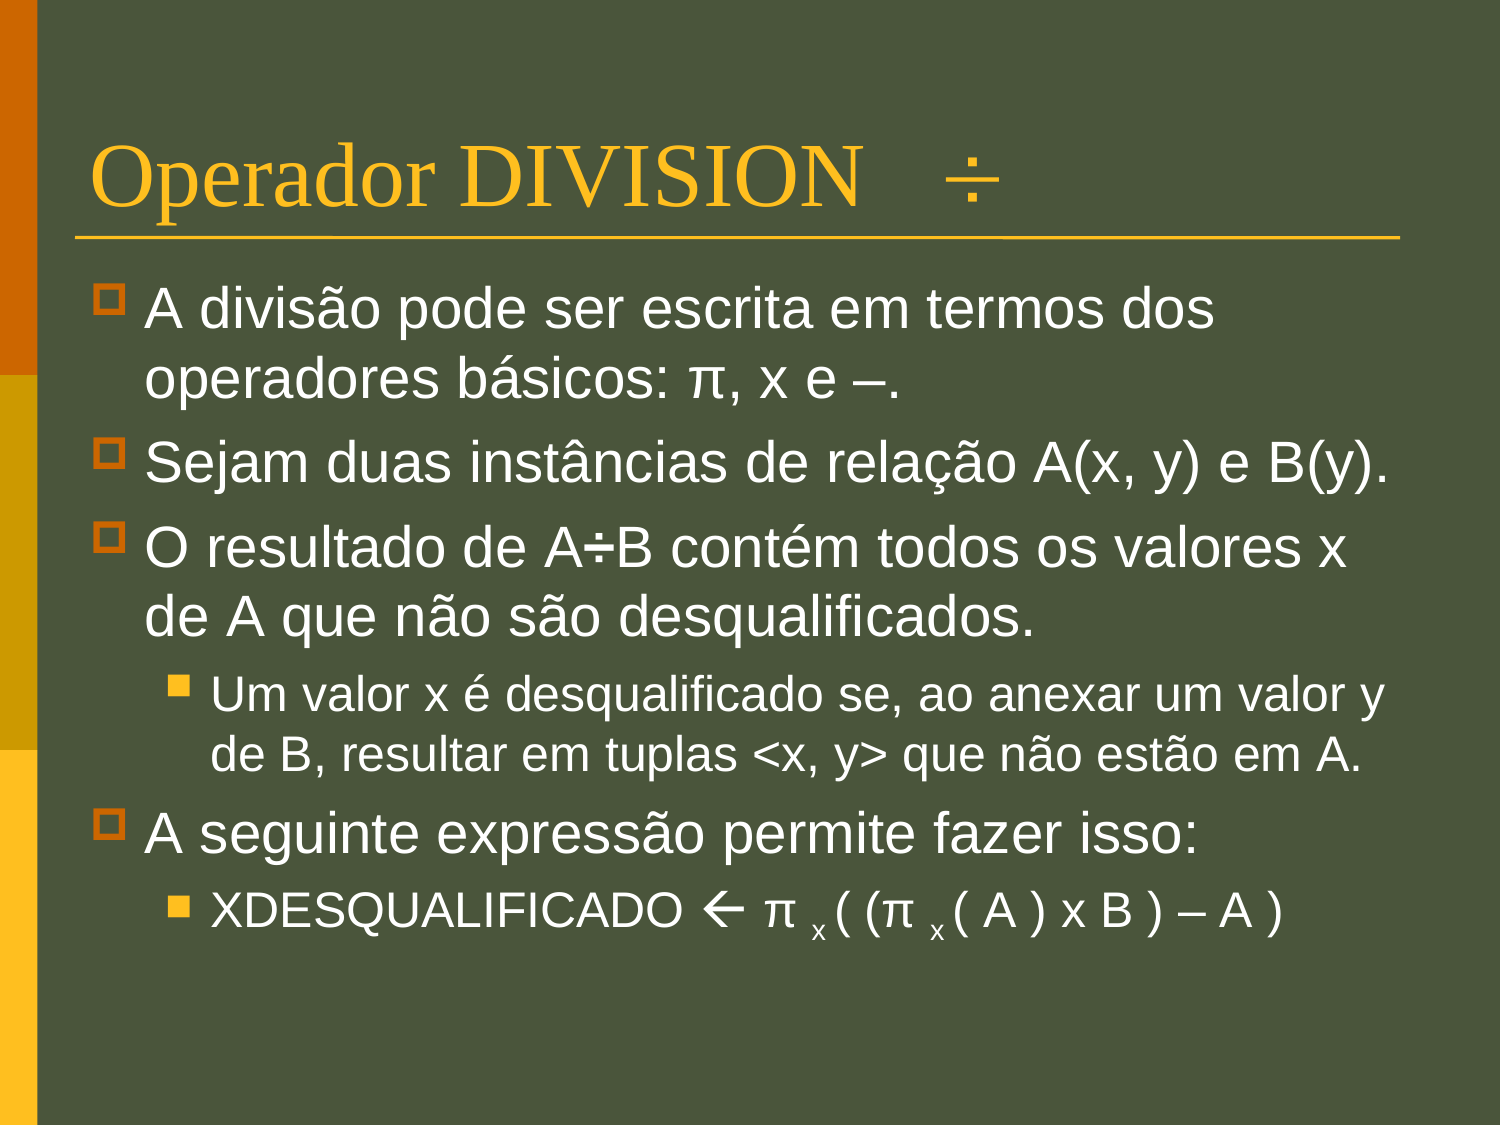

# Operador DIVISION 
A divisão pode ser escrita em termos dos operadores básicos: π, x e –.
Sejam duas instâncias de relação A(x, y) e B(y).
O resultado de A÷B contém todos os valores x de A que não são desqualificados.
Um valor x é desqualificado se, ao anexar um valor y de B, resultar em tuplas <x, y> que não estão em A.
A seguinte expressão permite fazer isso:
XDESQUALIFICADO  π x ( (π x ( A ) x B ) – A )